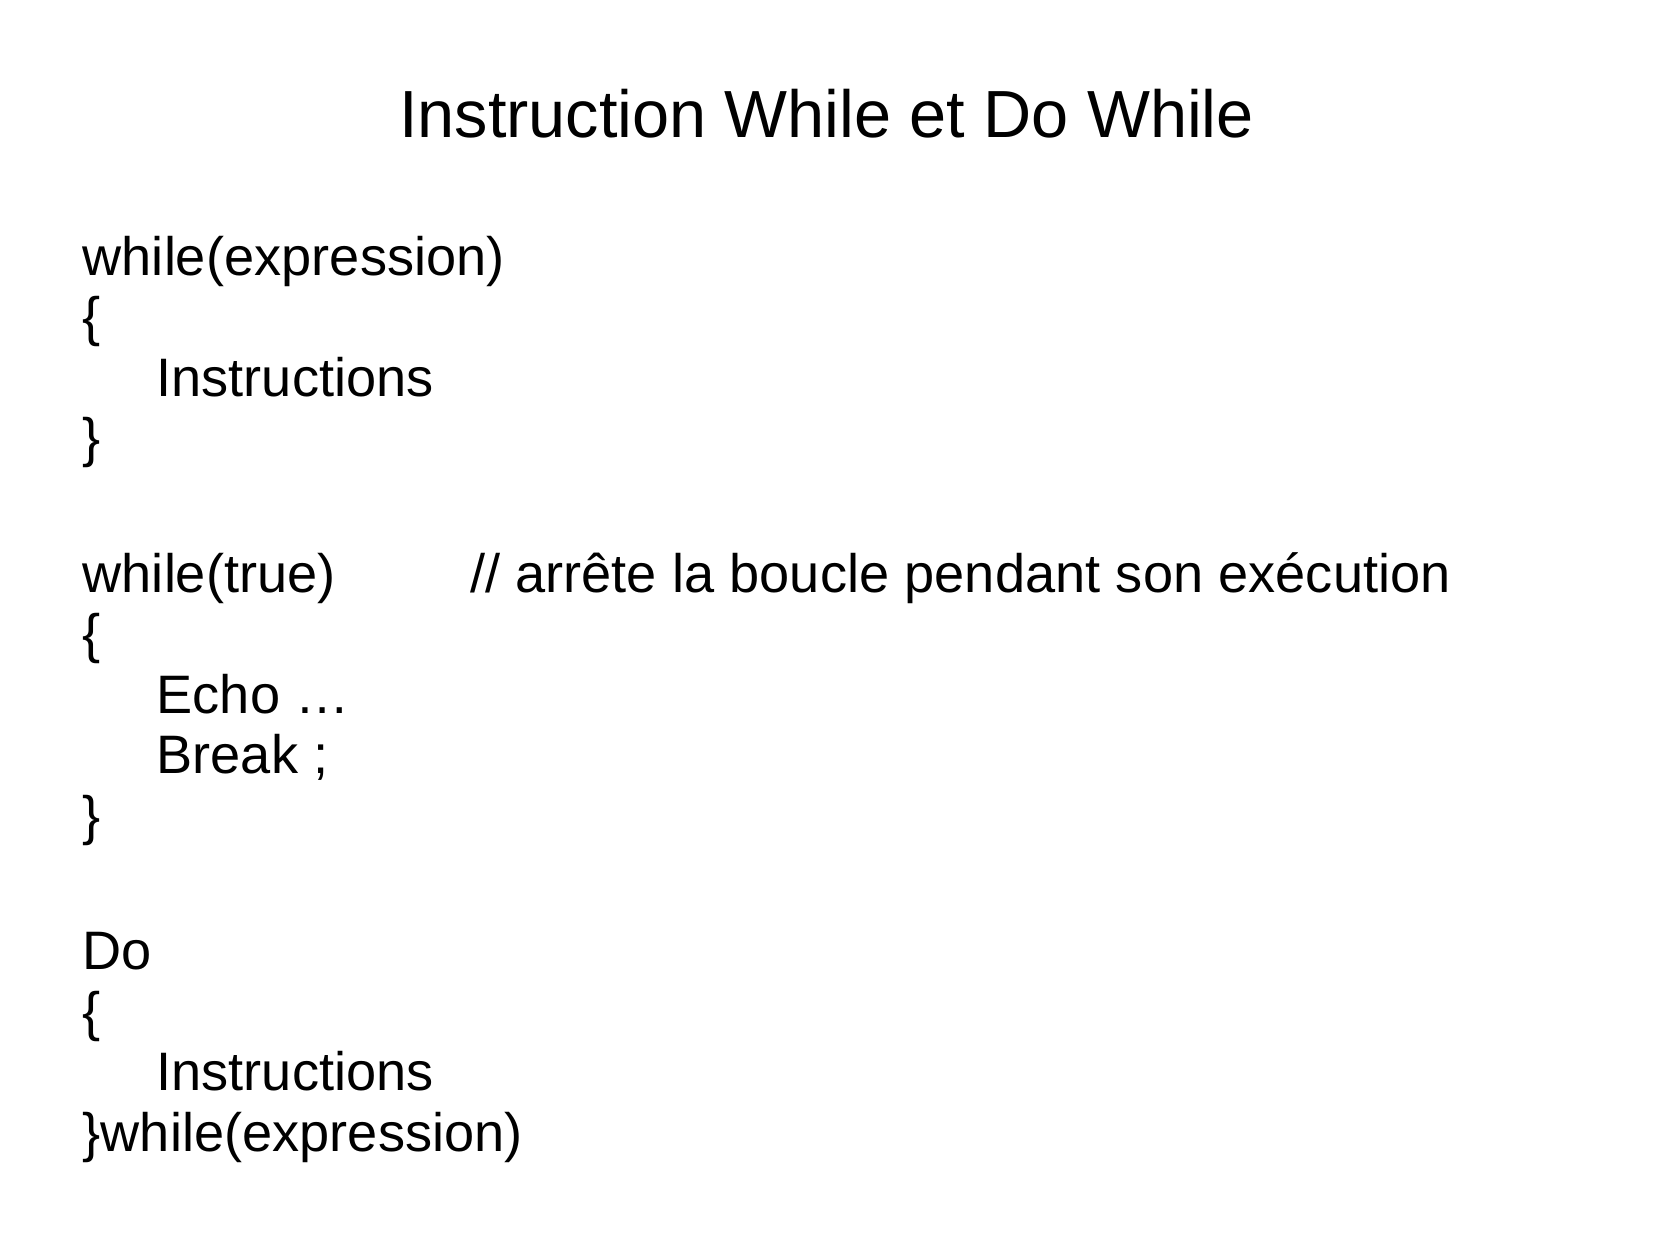

# Instruction While et Do While
while(expression)
{
	Instructions
}
while(true) // arrête la boucle pendant son exécution
{
	Echo …
	Break ;
}
Do
{
	Instructions
}while(expression)